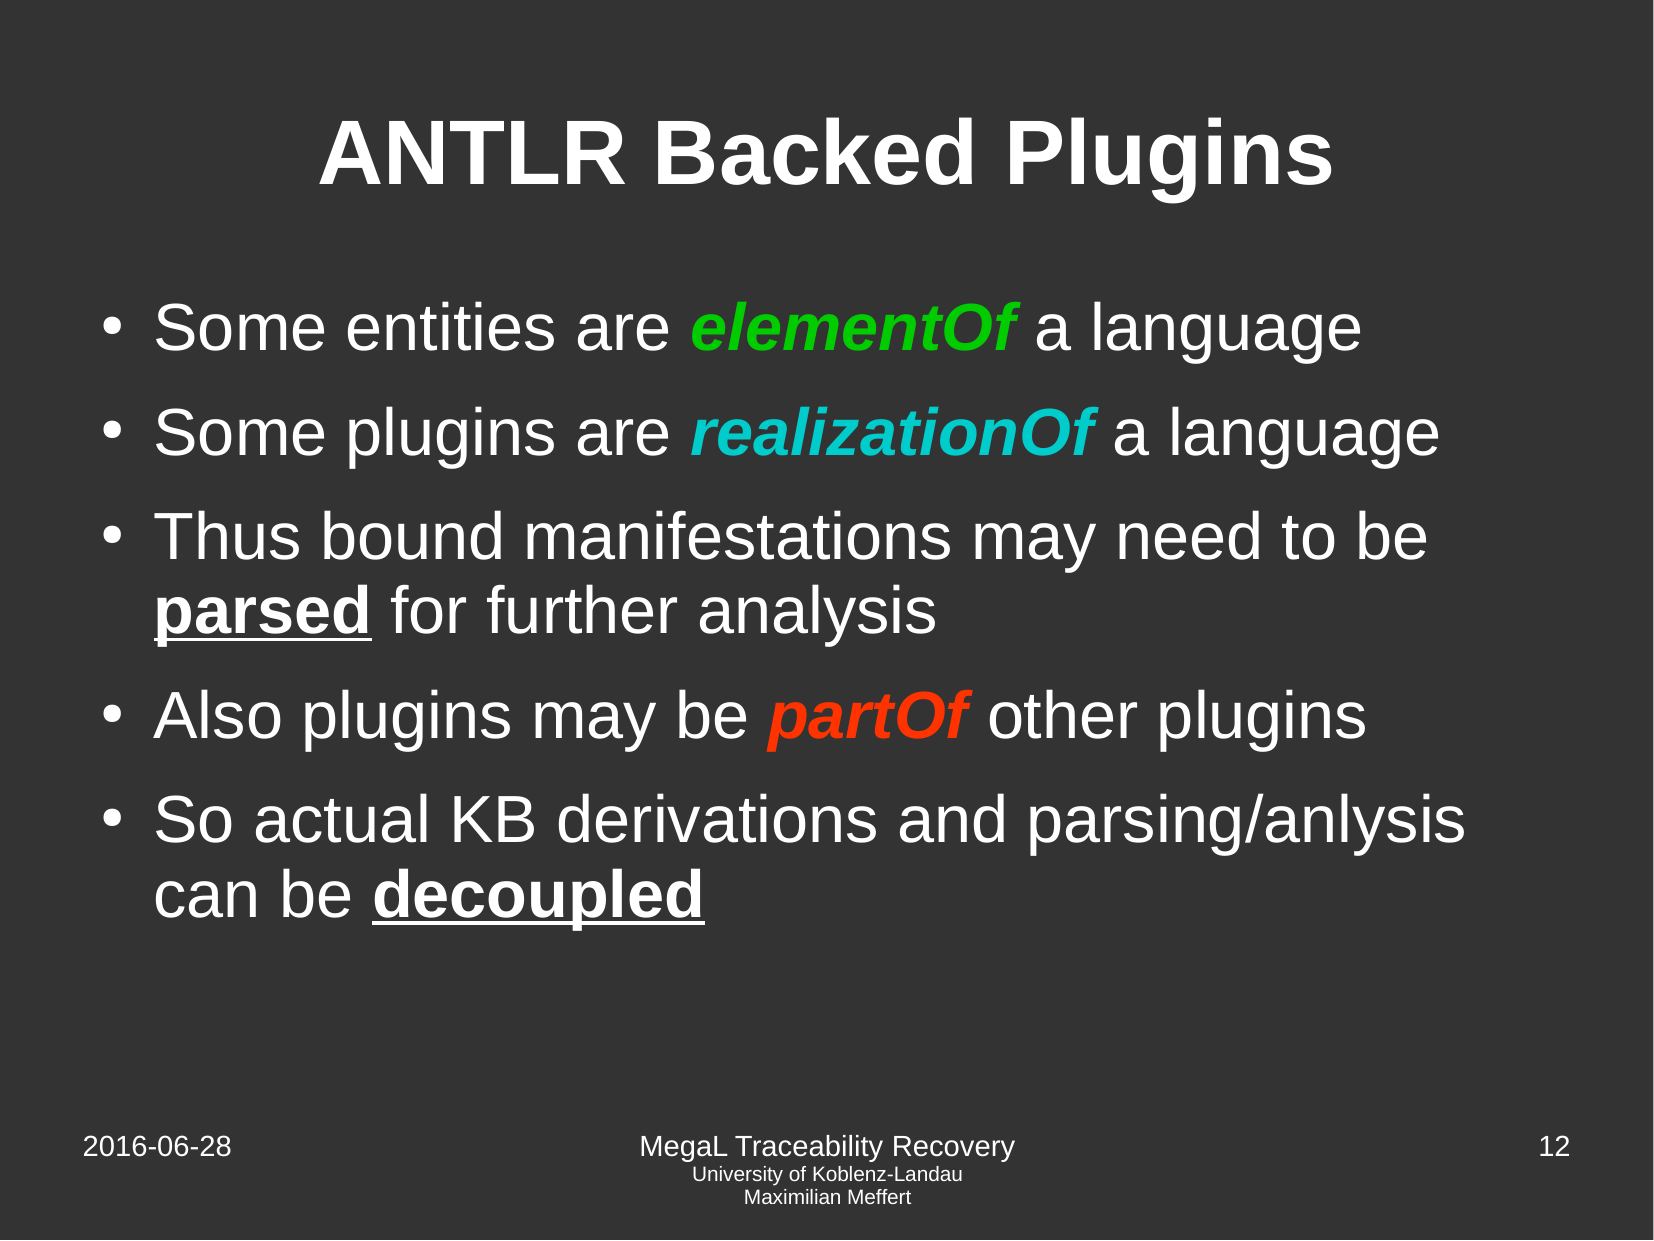

# ANTLR Backed Plugins
Some entities are elementOf a language
Some plugins are realizationOf a language
Thus bound manifestations may need to be parsed for further analysis
Also plugins may be partOf other plugins
So actual KB derivations and parsing/anlysis can be decoupled
2016-06-28
MegaL Traceability Recovery
12